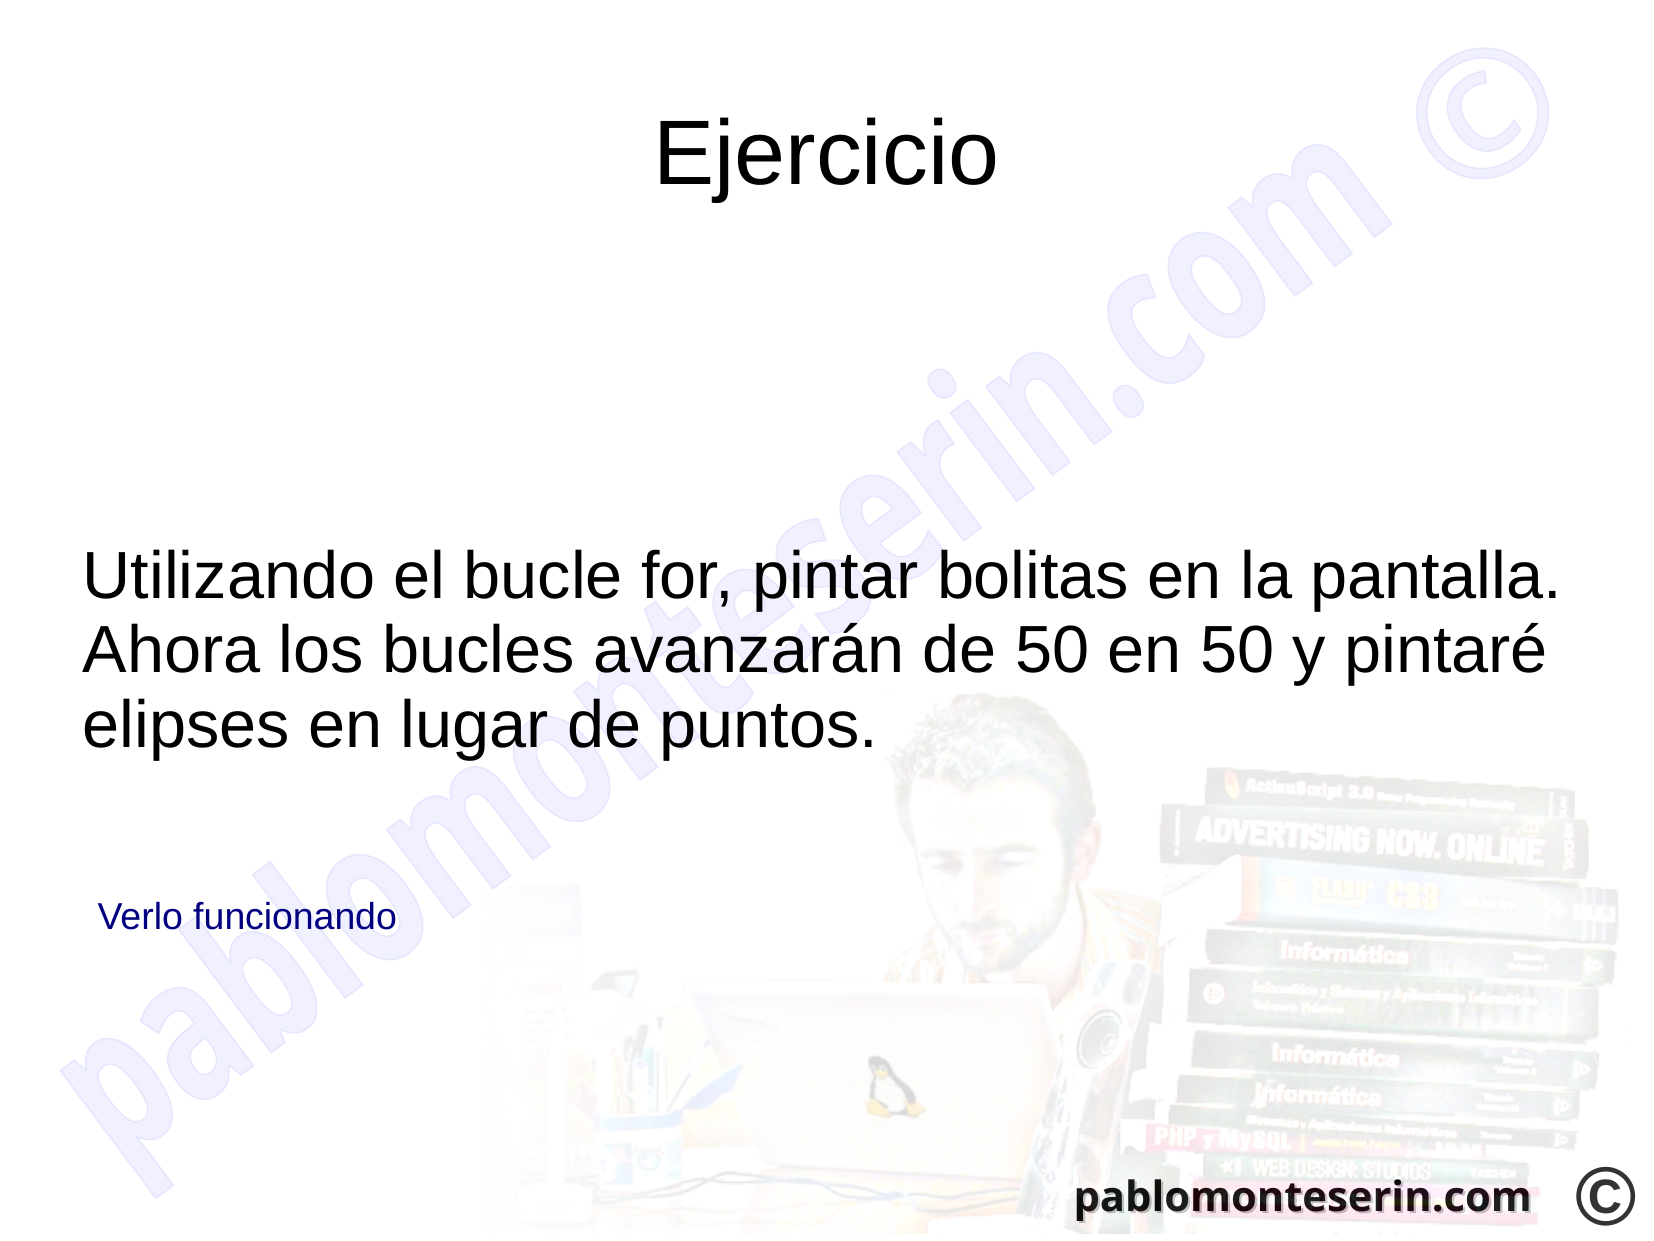

# Ejercicio
Utilizando el bucle for, pintar bolitas en la pantalla. Ahora los bucles avanzarán de 50 en 50 y pintaré elipses en lugar de puntos.
Verlo funcionando